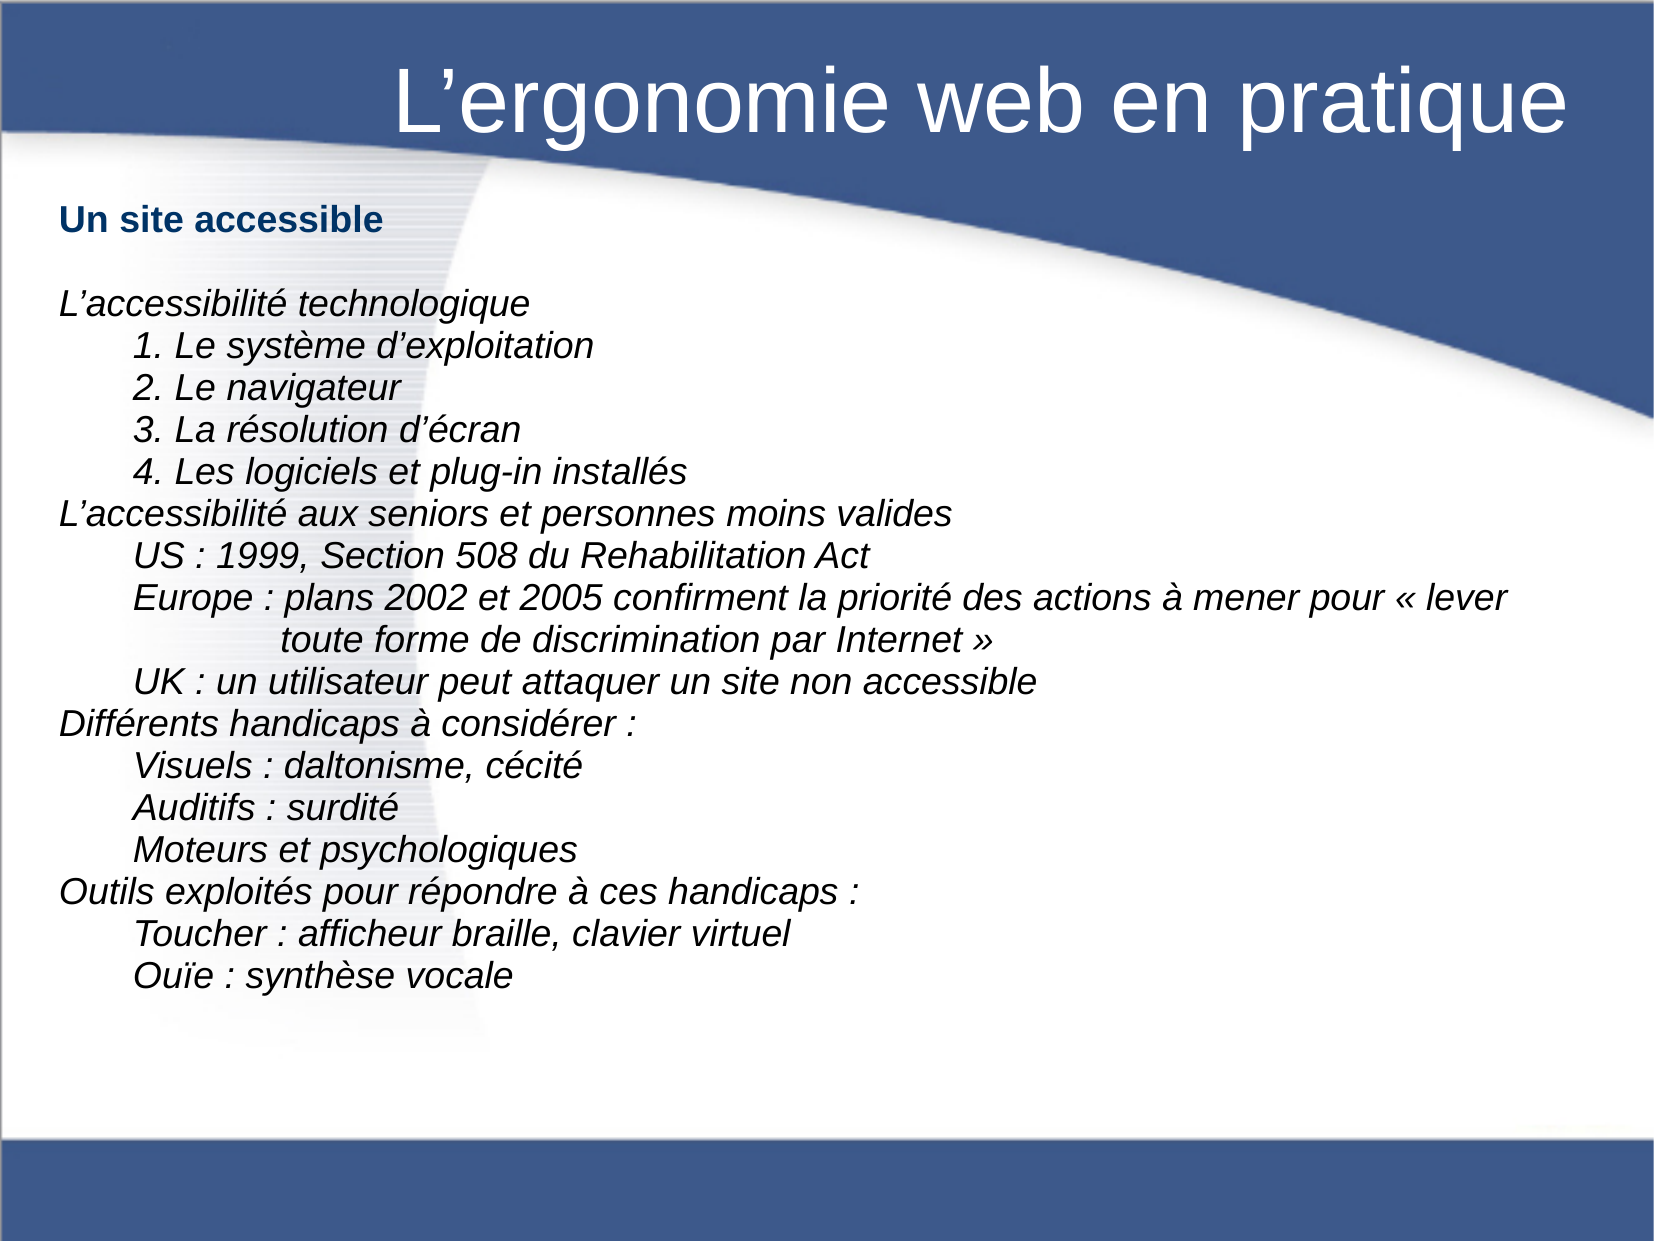

# L’ergonomie web en pratique
Un site accessible
L’accessibilité technologique
	1. Le système d’exploitation
	2. Le navigateur
	3. La résolution d’écran
	4. Les logiciels et plug-in installés
L’accessibilité aux seniors et personnes moins valides
	US : 1999, Section 508 du Rehabilitation Act
	Europe : plans 2002 et 2005 confirment la priorité des actions à mener pour « lever 				toute forme de discrimination par Internet »
	UK : un utilisateur peut attaquer un site non accessible
Différents handicaps à considérer :
	Visuels : daltonisme, cécité
	Auditifs : surdité
	Moteurs et psychologiques
Outils exploités pour répondre à ces handicaps :
	Toucher : afficheur braille, clavier virtuel
	Ouïe : synthèse vocale